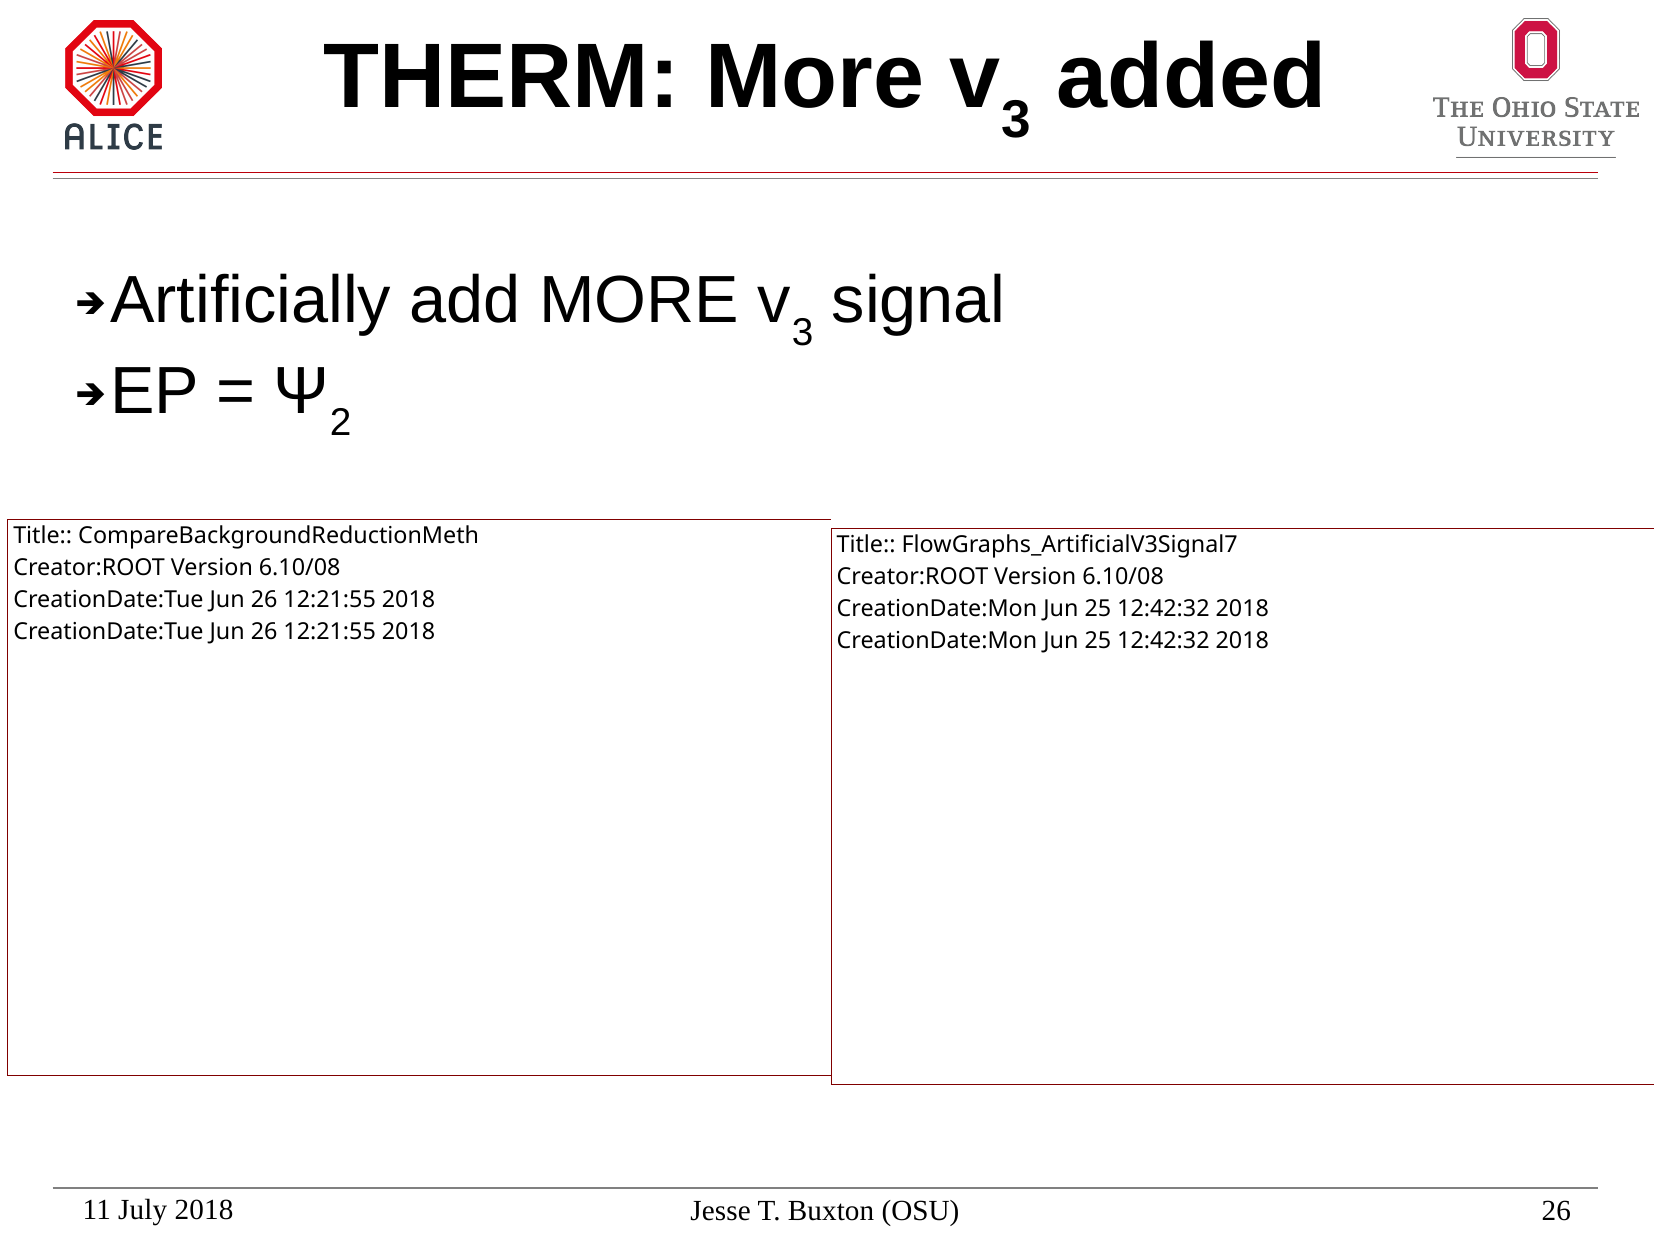

# THERM: More v3 added
Artificially add MORE v3 signal
EP = Ψ2
11 July 2018
Jesse T. Buxton (OSU)
26